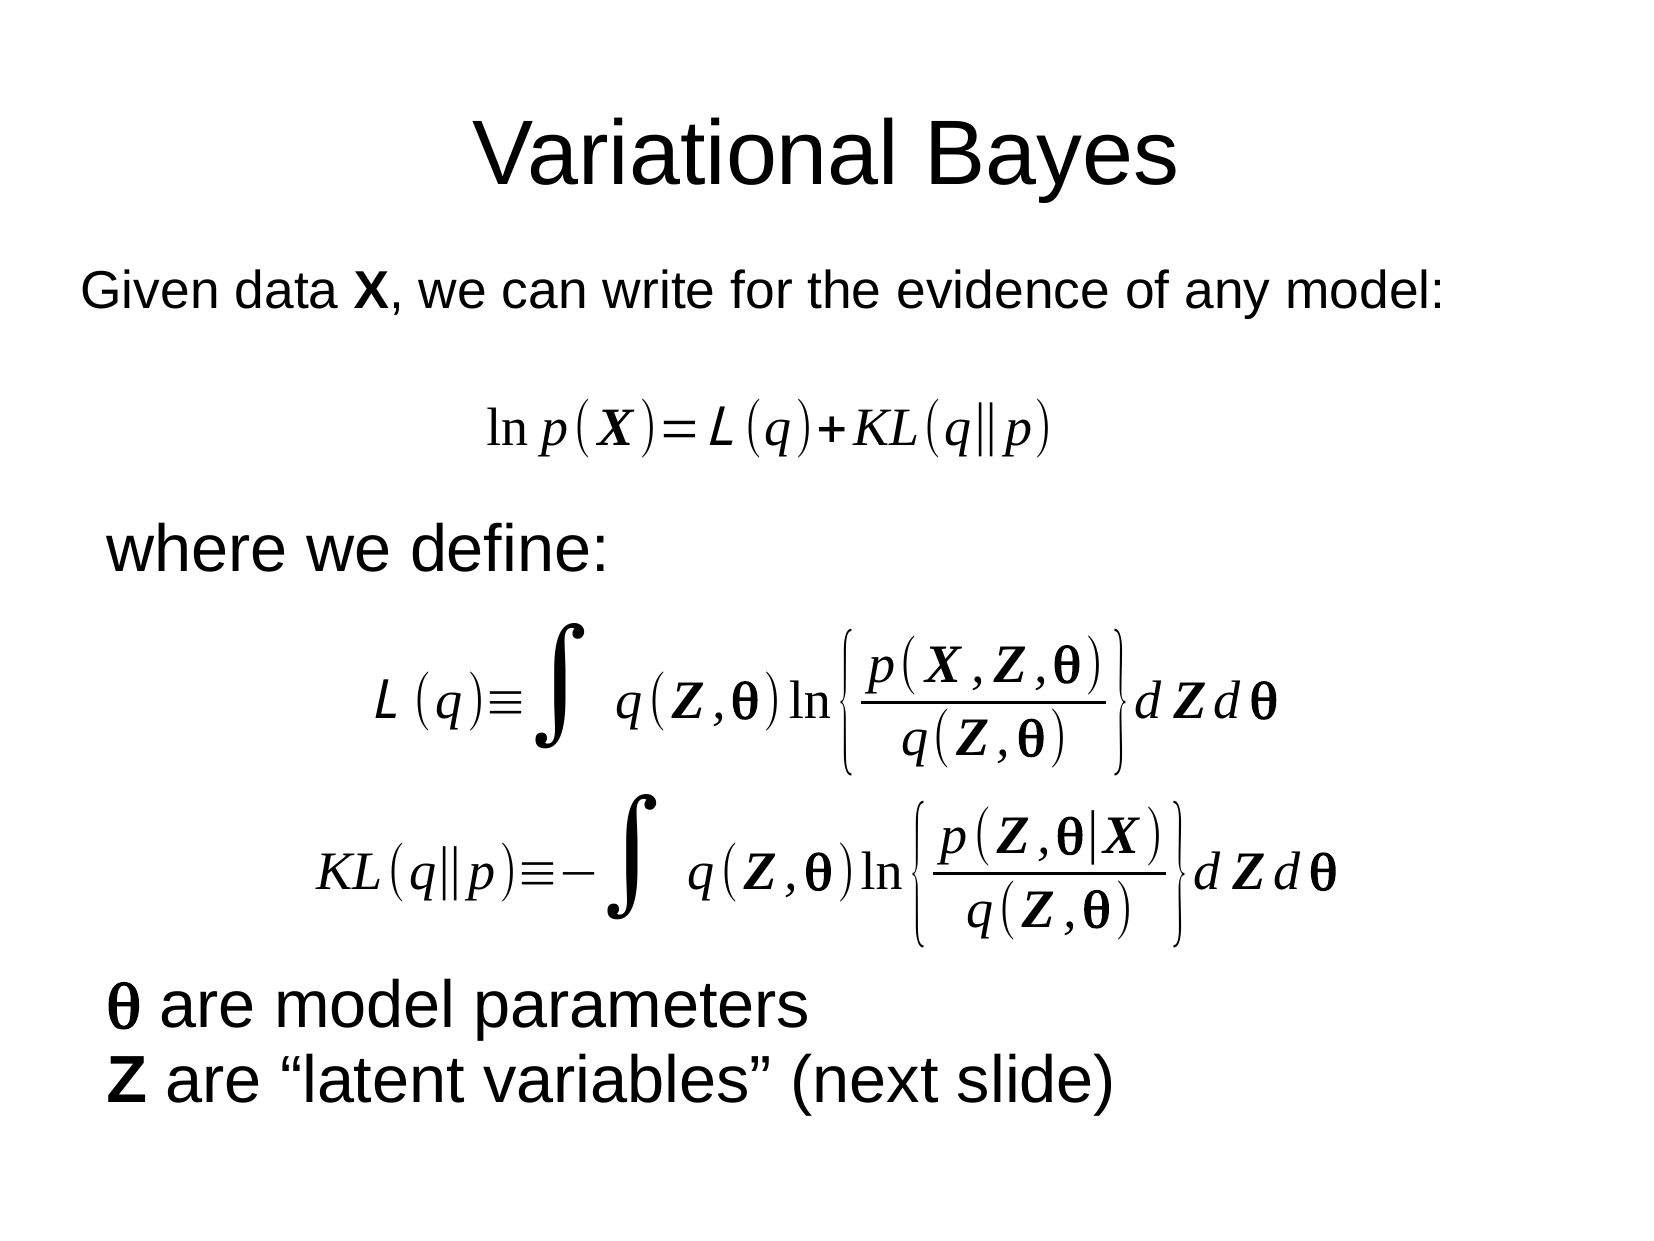

# Variational Bayes
Given data X, we can write for the evidence of any model:
where we define:
q are model parameters
Z are “latent variables” (next slide)